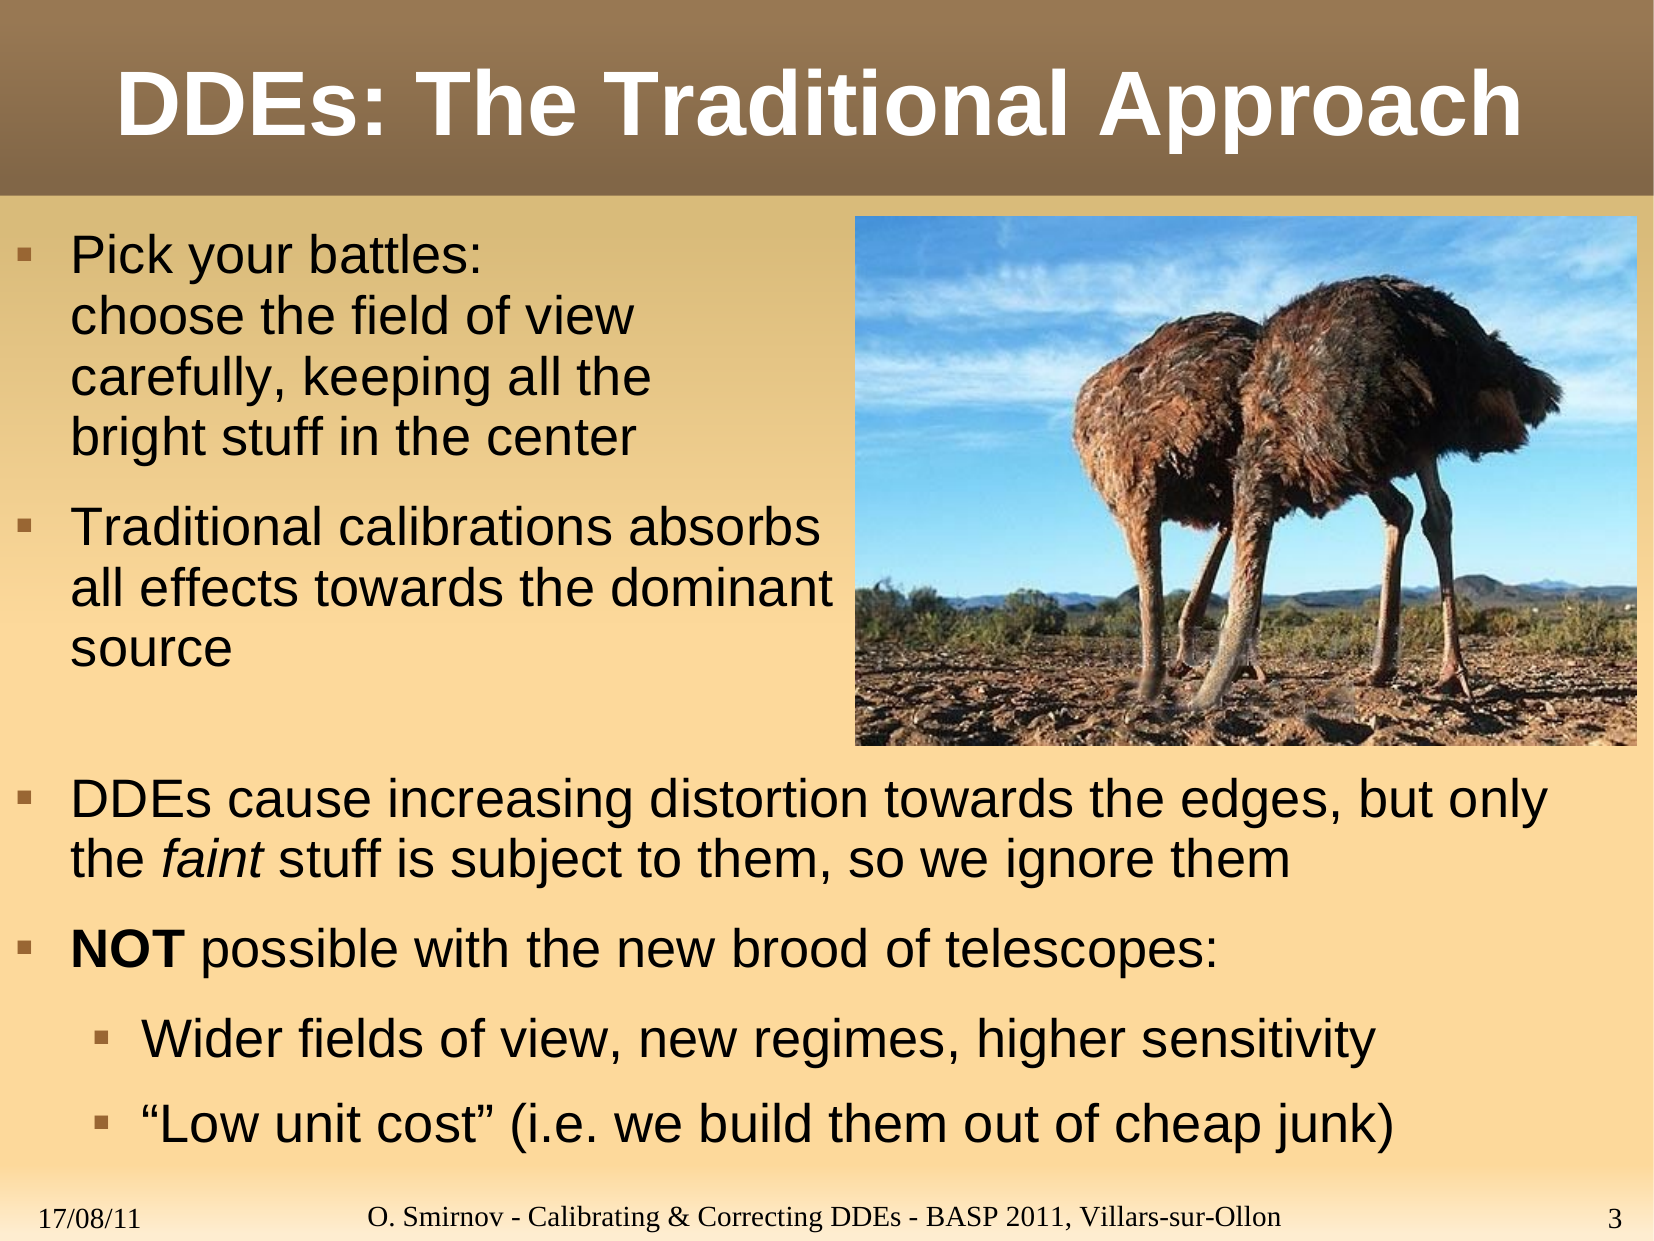

# DDEs: The Traditional Approach
Pick your battles:
choose the field of view
carefully, keeping all the
bright stuff in the center
Traditional calibrations absorbs
all effects towards the dominant
source
DDEs cause increasing distortion towards the edges, but only the faint stuff is subject to them, so we ignore them
NOT possible with the new brood of telescopes:
Wider fields of view, new regimes, higher sensitivity
“Low unit cost” (i.e. we build them out of cheap junk)
O. Smirnov - Calibrating & Correcting DDEs - BASP 2011, Villars-sur-Ollon
17/08/11
3